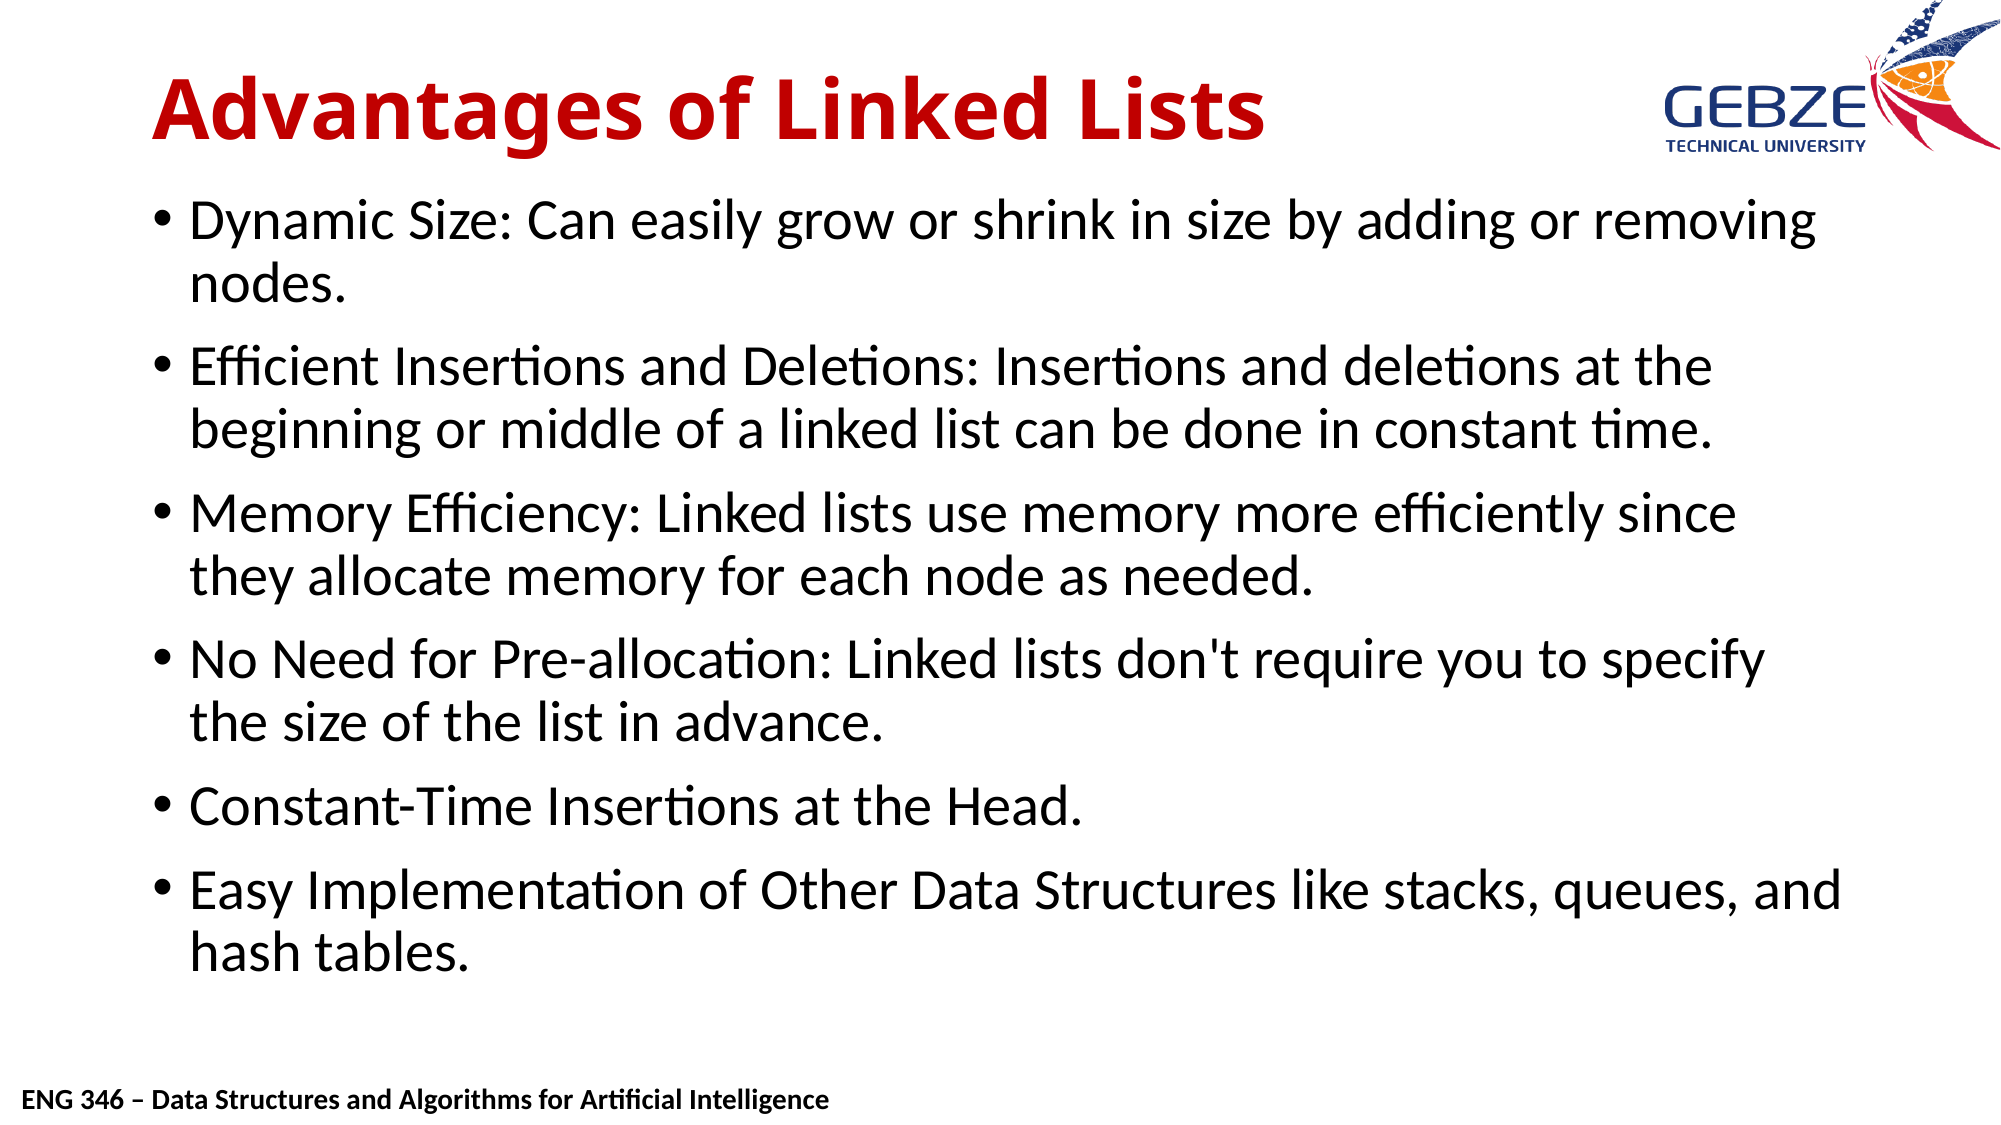

# Advantages of Linked Lists
Dynamic Size: Can easily grow or shrink in size by adding or removing nodes.
Efficient Insertions and Deletions: Insertions and deletions at the beginning or middle of a linked list can be done in constant time.
Memory Efficiency: Linked lists use memory more efficiently since they allocate memory for each node as needed.
No Need for Pre-allocation: Linked lists don't require you to specify the size of the list in advance.
Constant-Time Insertions at the Head.
Easy Implementation of Other Data Structures like stacks, queues, and hash tables.